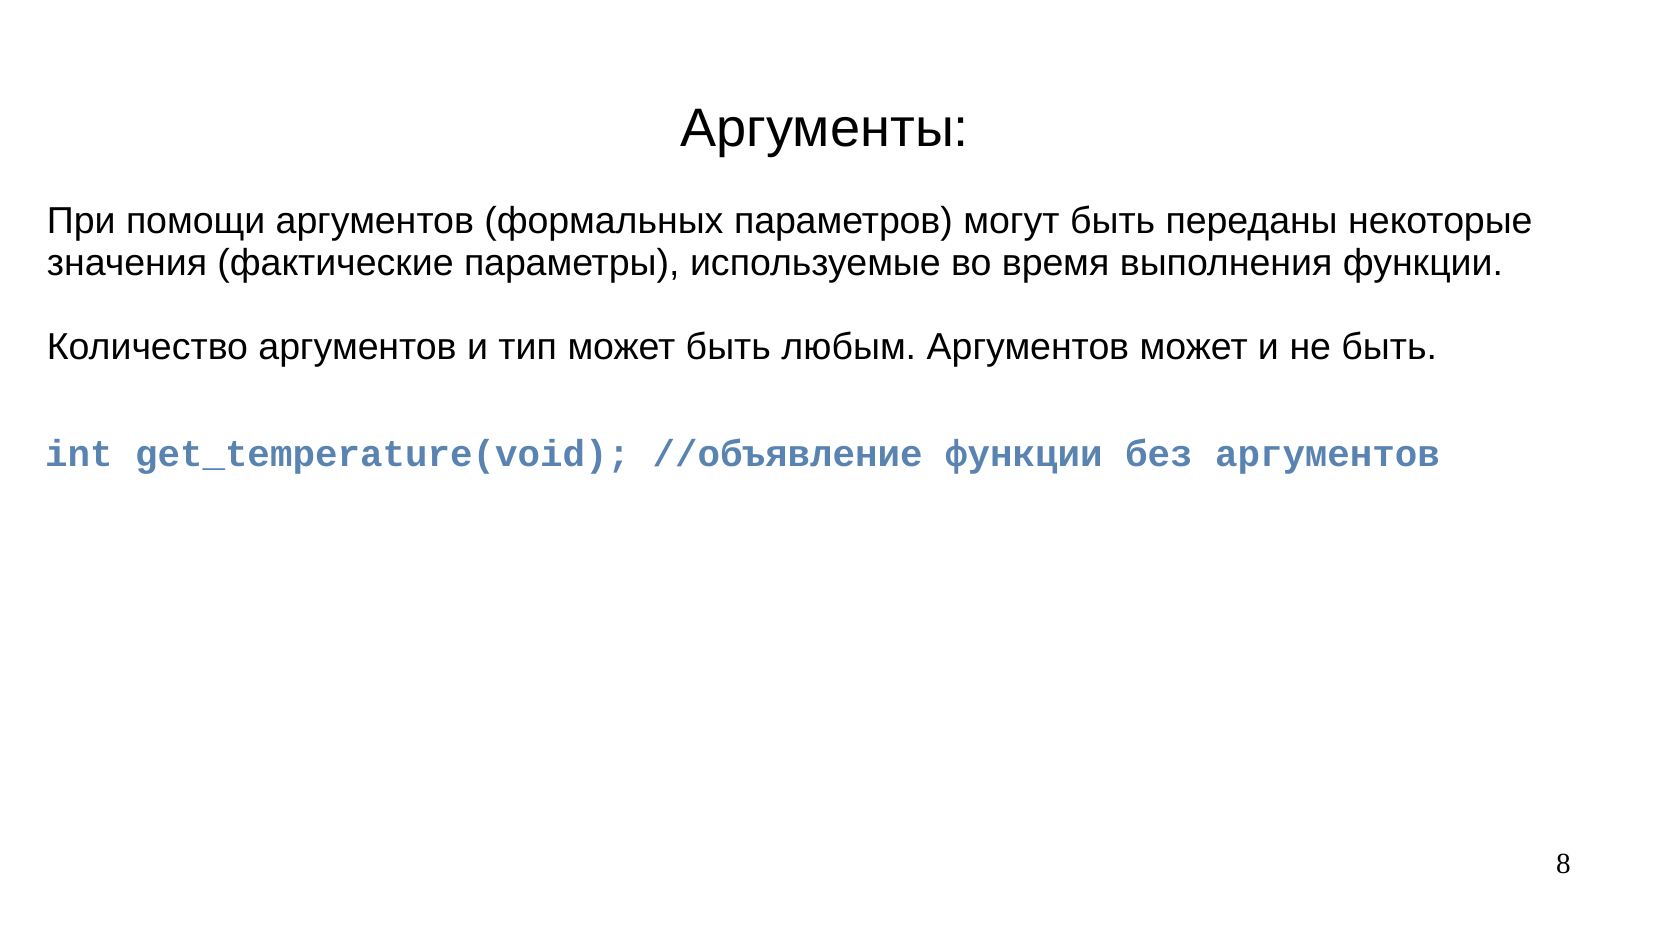

Аргументы:
При помощи аргументов (формальных параметров) могут быть переданы некоторые значения (фактические параметры), используемые во время выполнения функции.
Количество аргументов и тип может быть любым. Аргументов может и не быть.
# int get_temperature(void); //объявление функции без аргументов
8